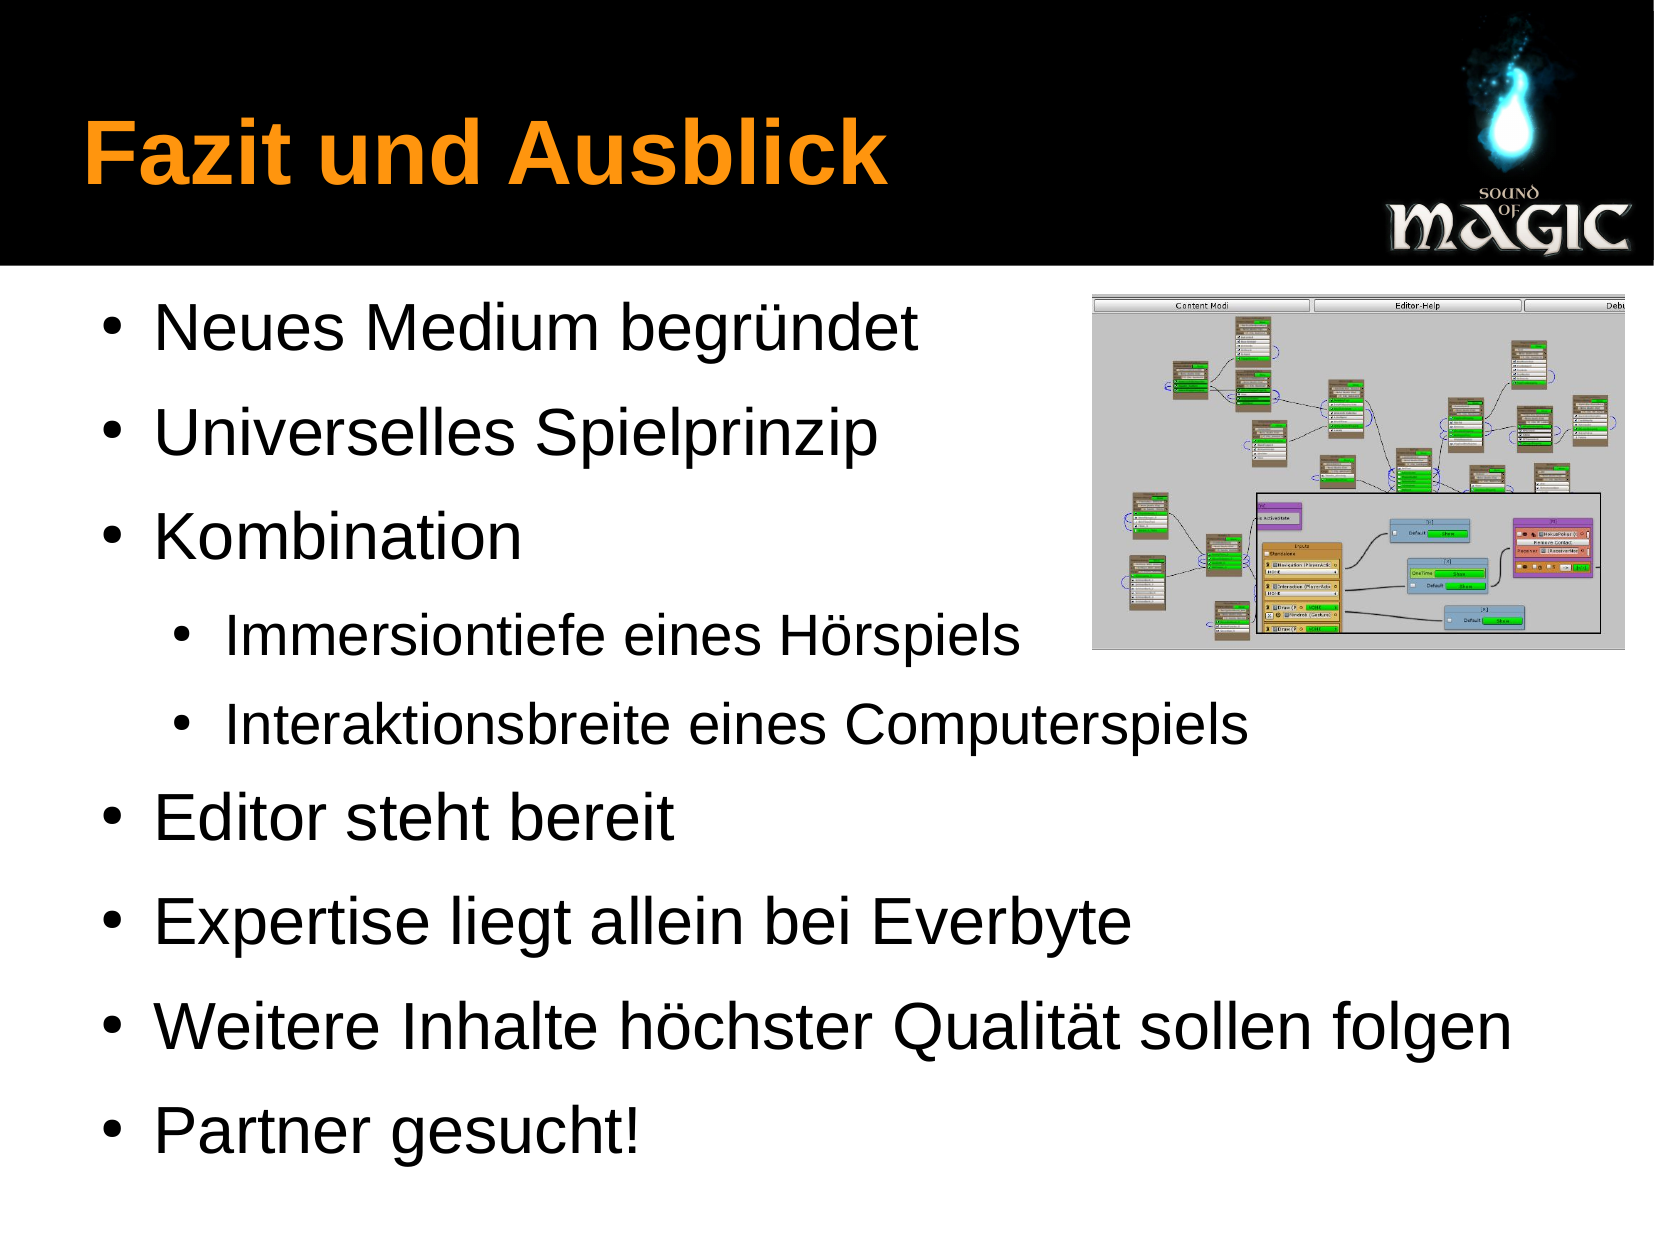

# Fazit und Ausblick
Neues Medium begründet
Universelles Spielprinzip
Kombination
Immersiontiefe eines Hörspiels
Interaktionsbreite eines Computerspiels
Editor steht bereit
Expertise liegt allein bei Everbyte
Weitere Inhalte höchster Qualität sollen folgen
Partner gesucht!